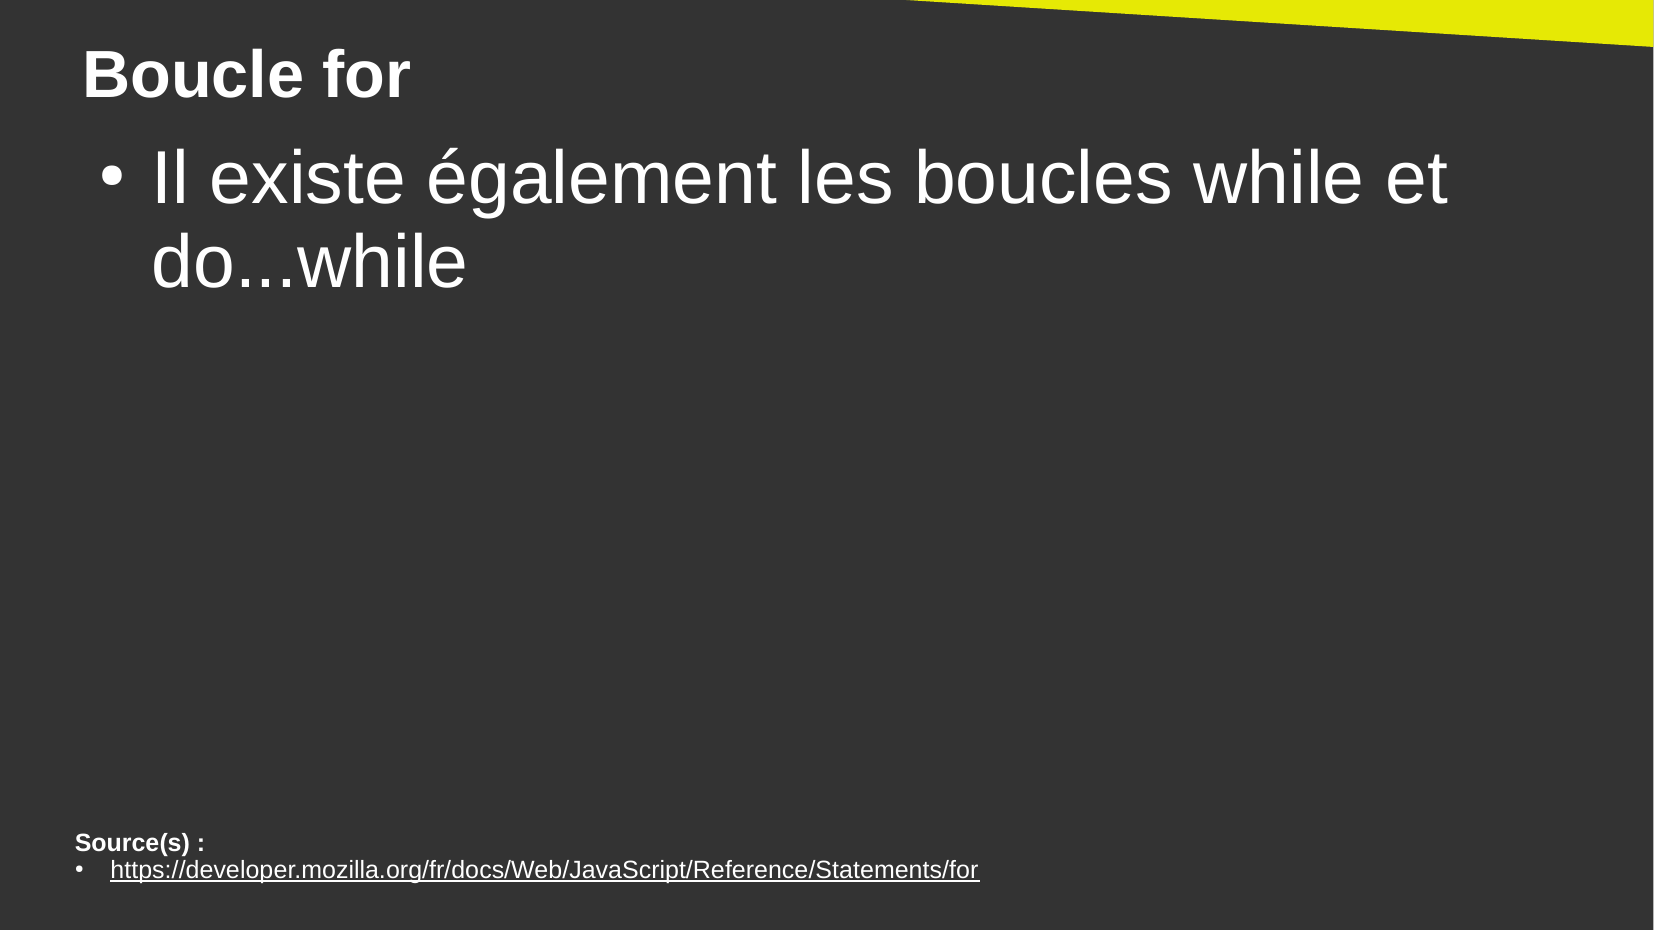

# Boucle for
Il existe également les boucles while et do...while
Source(s) :
https://developer.mozilla.org/fr/docs/Web/JavaScript/Reference/Statements/for